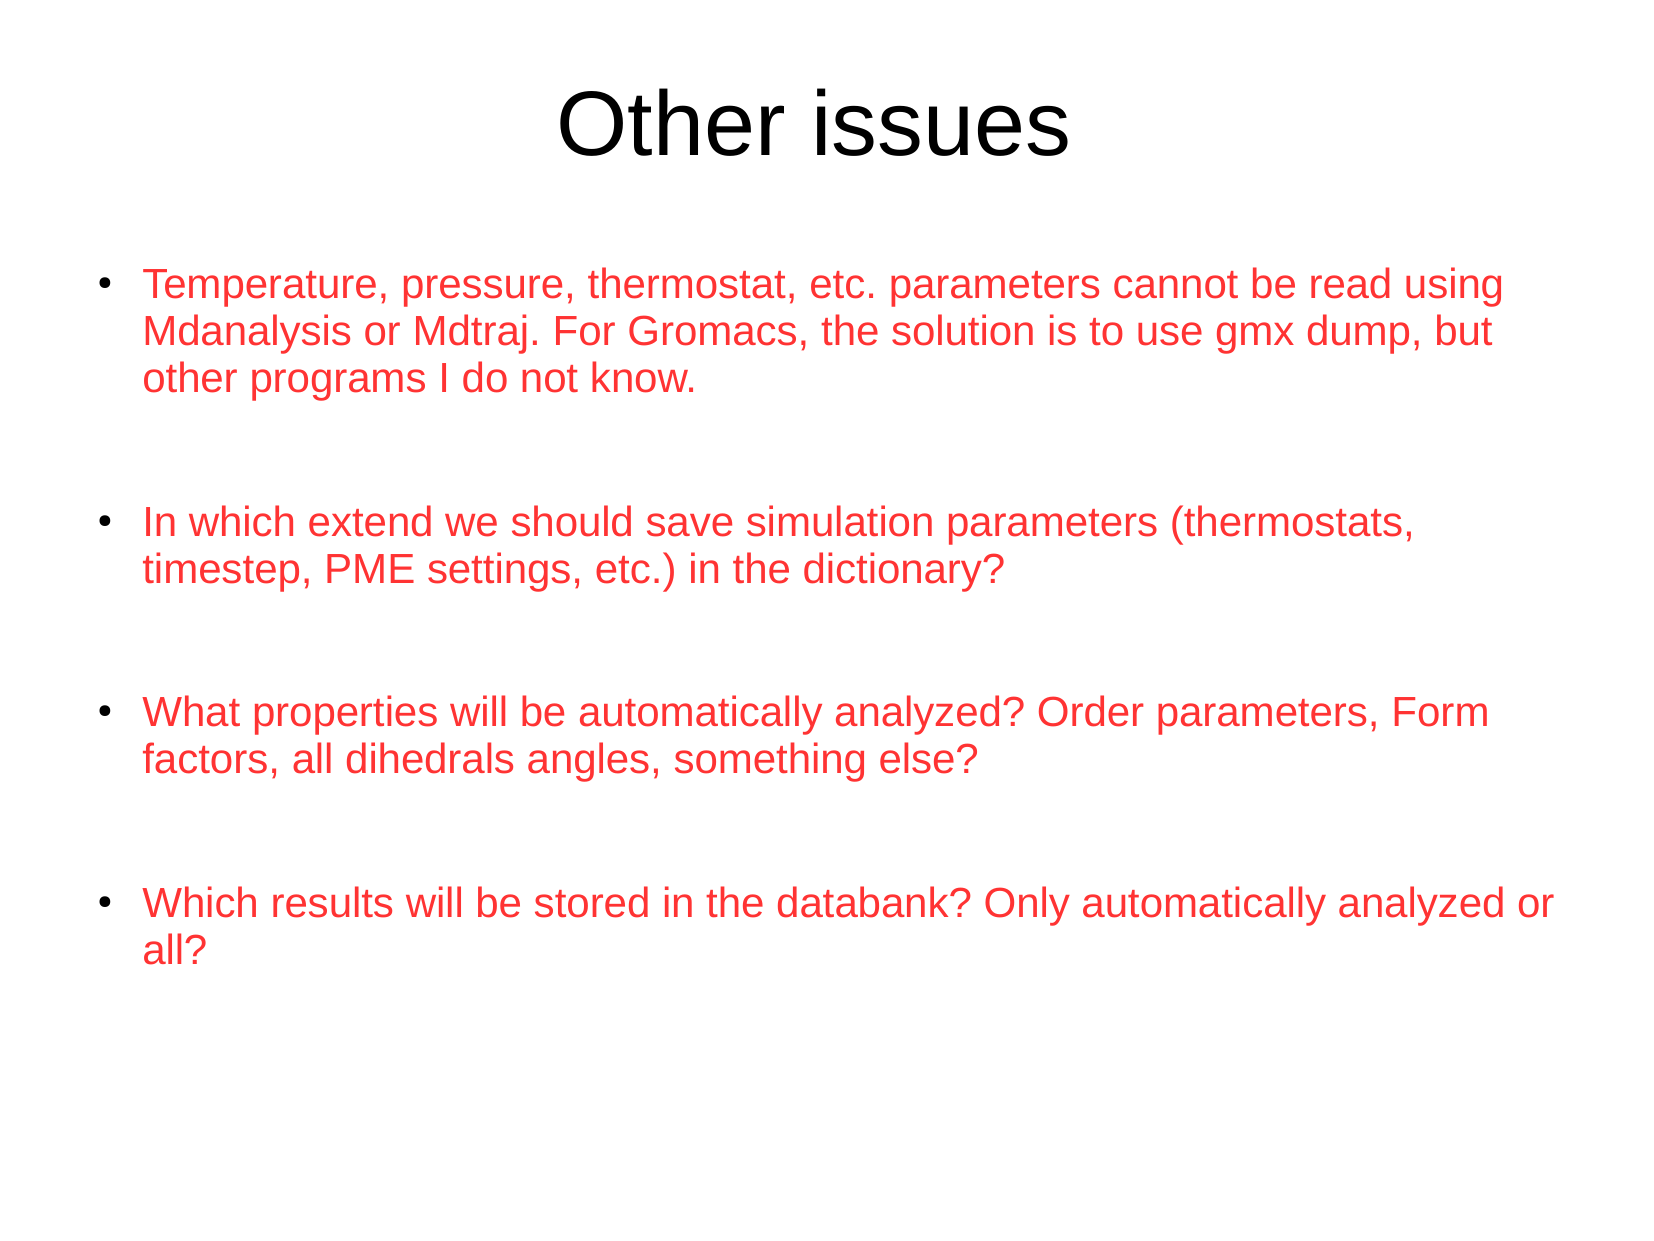

Other issues
# Temperature, pressure, thermostat, etc. parameters cannot be read using Mdanalysis or Mdtraj. For Gromacs, the solution is to use gmx dump, but other programs I do not know.
In which extend we should save simulation parameters (thermostats, timestep, PME settings, etc.) in the dictionary?
What properties will be automatically analyzed? Order parameters, Form factors, all dihedrals angles, something else?
Which results will be stored in the databank? Only automatically analyzed or all?